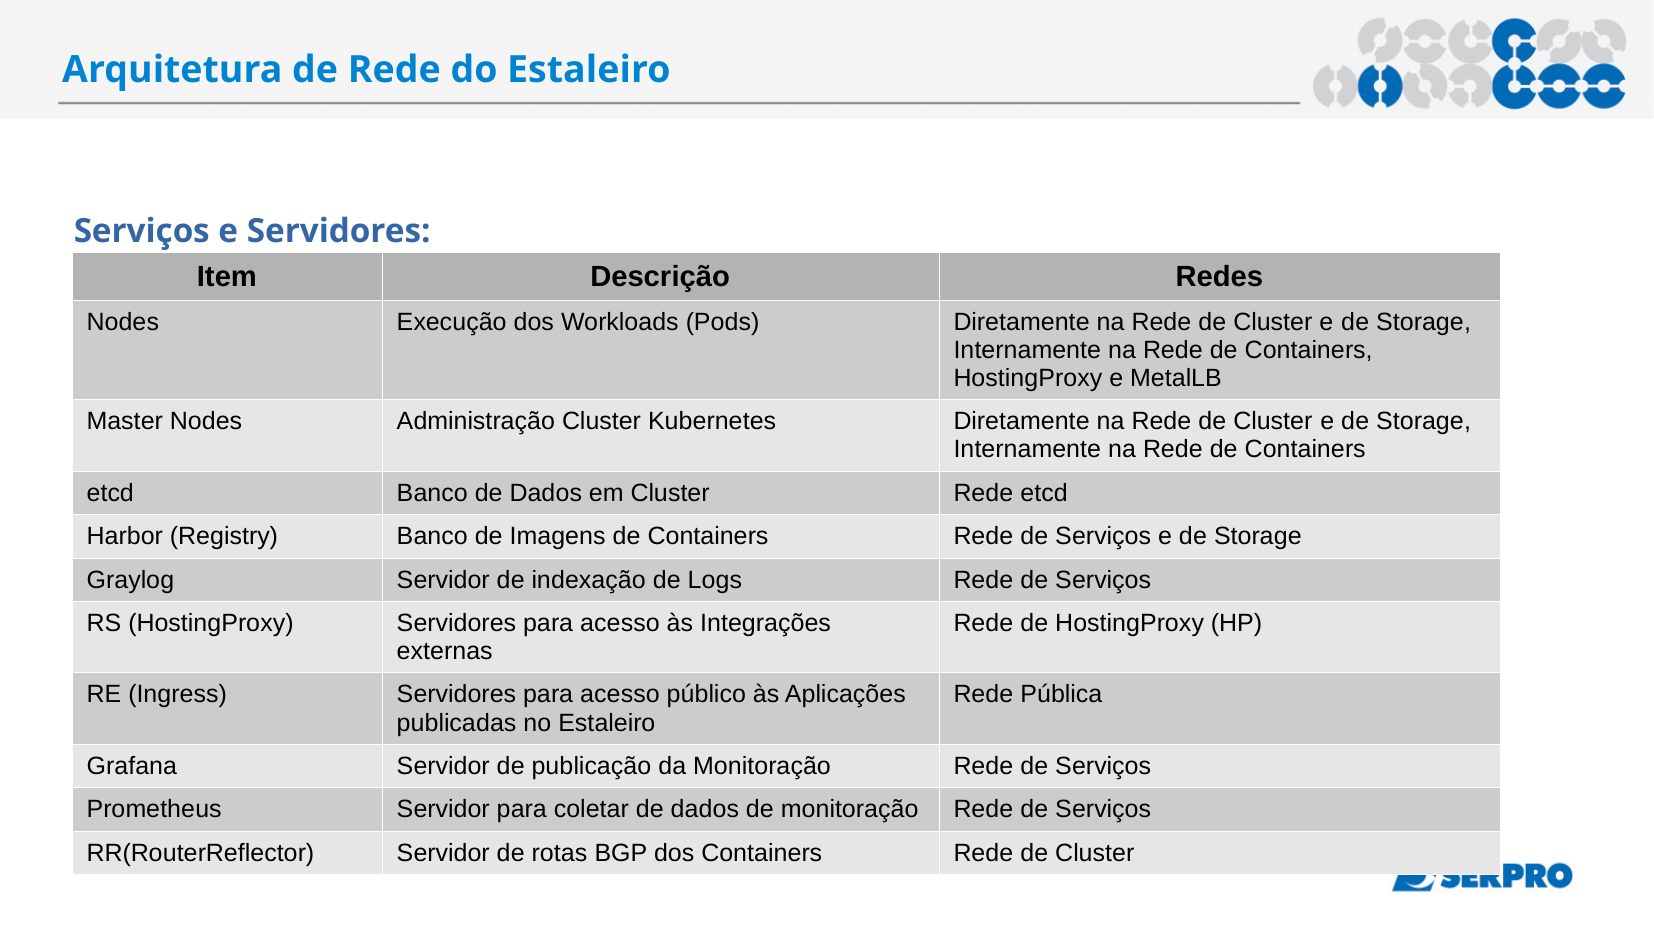

Arquitetura de Rede do Estaleiro
Serviços e Servidores:
| Item | Descrição | Redes |
| --- | --- | --- |
| Nodes | Execução dos Workloads (Pods) | Diretamente na Rede de Cluster e de Storage, Internamente na Rede de Containers, HostingProxy e MetalLB |
| Master Nodes | Administração Cluster Kubernetes | Diretamente na Rede de Cluster e de Storage, Internamente na Rede de Containers |
| etcd | Banco de Dados em Cluster | Rede etcd |
| Harbor (Registry) | Banco de Imagens de Containers | Rede de Serviços e de Storage |
| Graylog | Servidor de indexação de Logs | Rede de Serviços |
| RS (HostingProxy) | Servidores para acesso às Integrações externas | Rede de HostingProxy (HP) |
| RE (Ingress) | Servidores para acesso público às Aplicações publicadas no Estaleiro | Rede Pública |
| Grafana | Servidor de publicação da Monitoração | Rede de Serviços |
| Prometheus | Servidor para coletar de dados de monitoração | Rede de Serviços |
| RR(RouterReflector) | Servidor de rotas BGP dos Containers | Rede de Cluster |